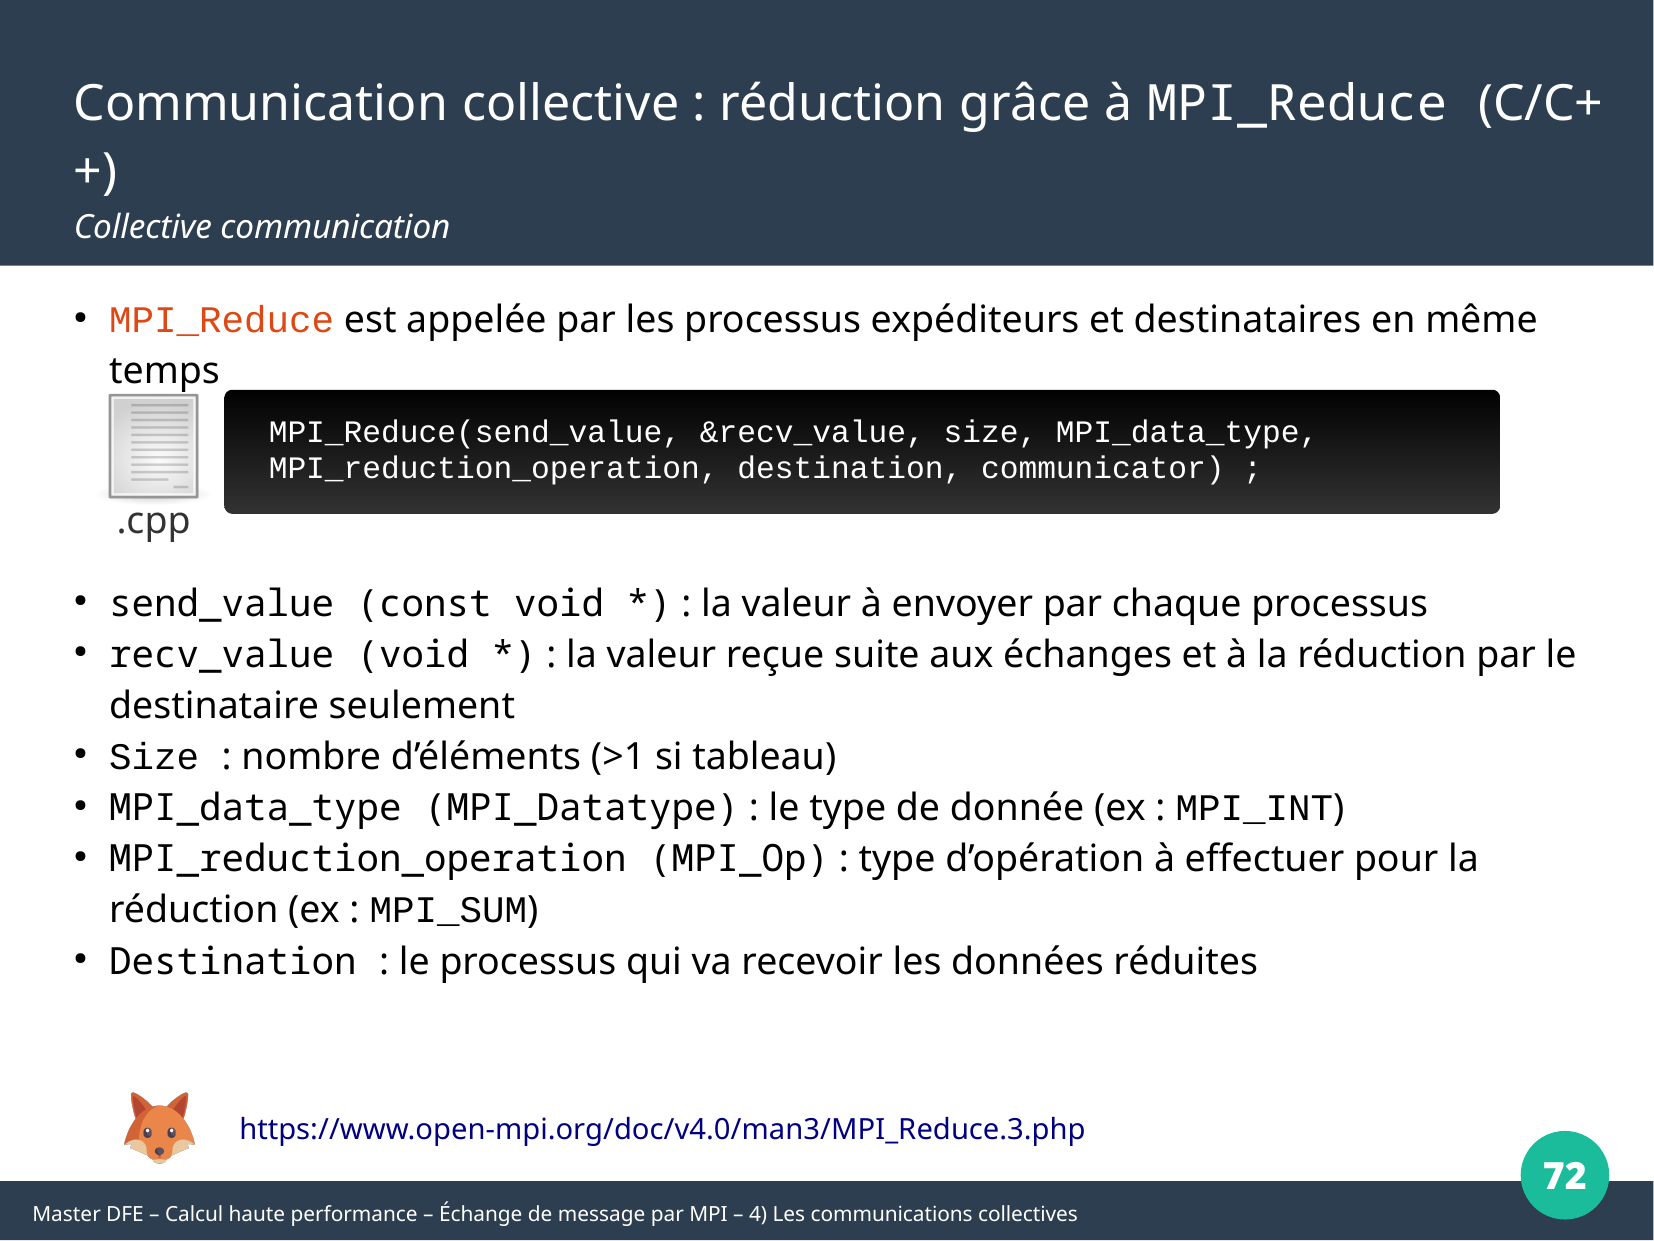

Communication collective : réduction grâce à MPI_Reduce (C/C++)
Collective communication
MPI_Reduce est appelée par les processus expéditeurs et destinataires en même temps
MPI_Reduce(send_value, &recv_value, size, MPI_data_type, MPI_reduction_operation, destination, communicator) ;
.cpp
send_value (const void *) : la valeur à envoyer par chaque processus
recv_value (void *) : la valeur reçue suite aux échanges et à la réduction par le destinataire seulement
Size : nombre d’éléments (>1 si tableau)
MPI_data_type (MPI_Datatype) : le type de donnée (ex : MPI_INT)
MPI_reduction_operation (MPI_Op) : type d’opération à effectuer pour la réduction (ex : MPI_SUM)
Destination : le processus qui va recevoir les données réduites
https://www.open-mpi.org/doc/v4.0/man3/MPI_Reduce.3.php
72
Master DFE – Calcul haute performance – Échange de message par MPI – 4) Les communications collectives